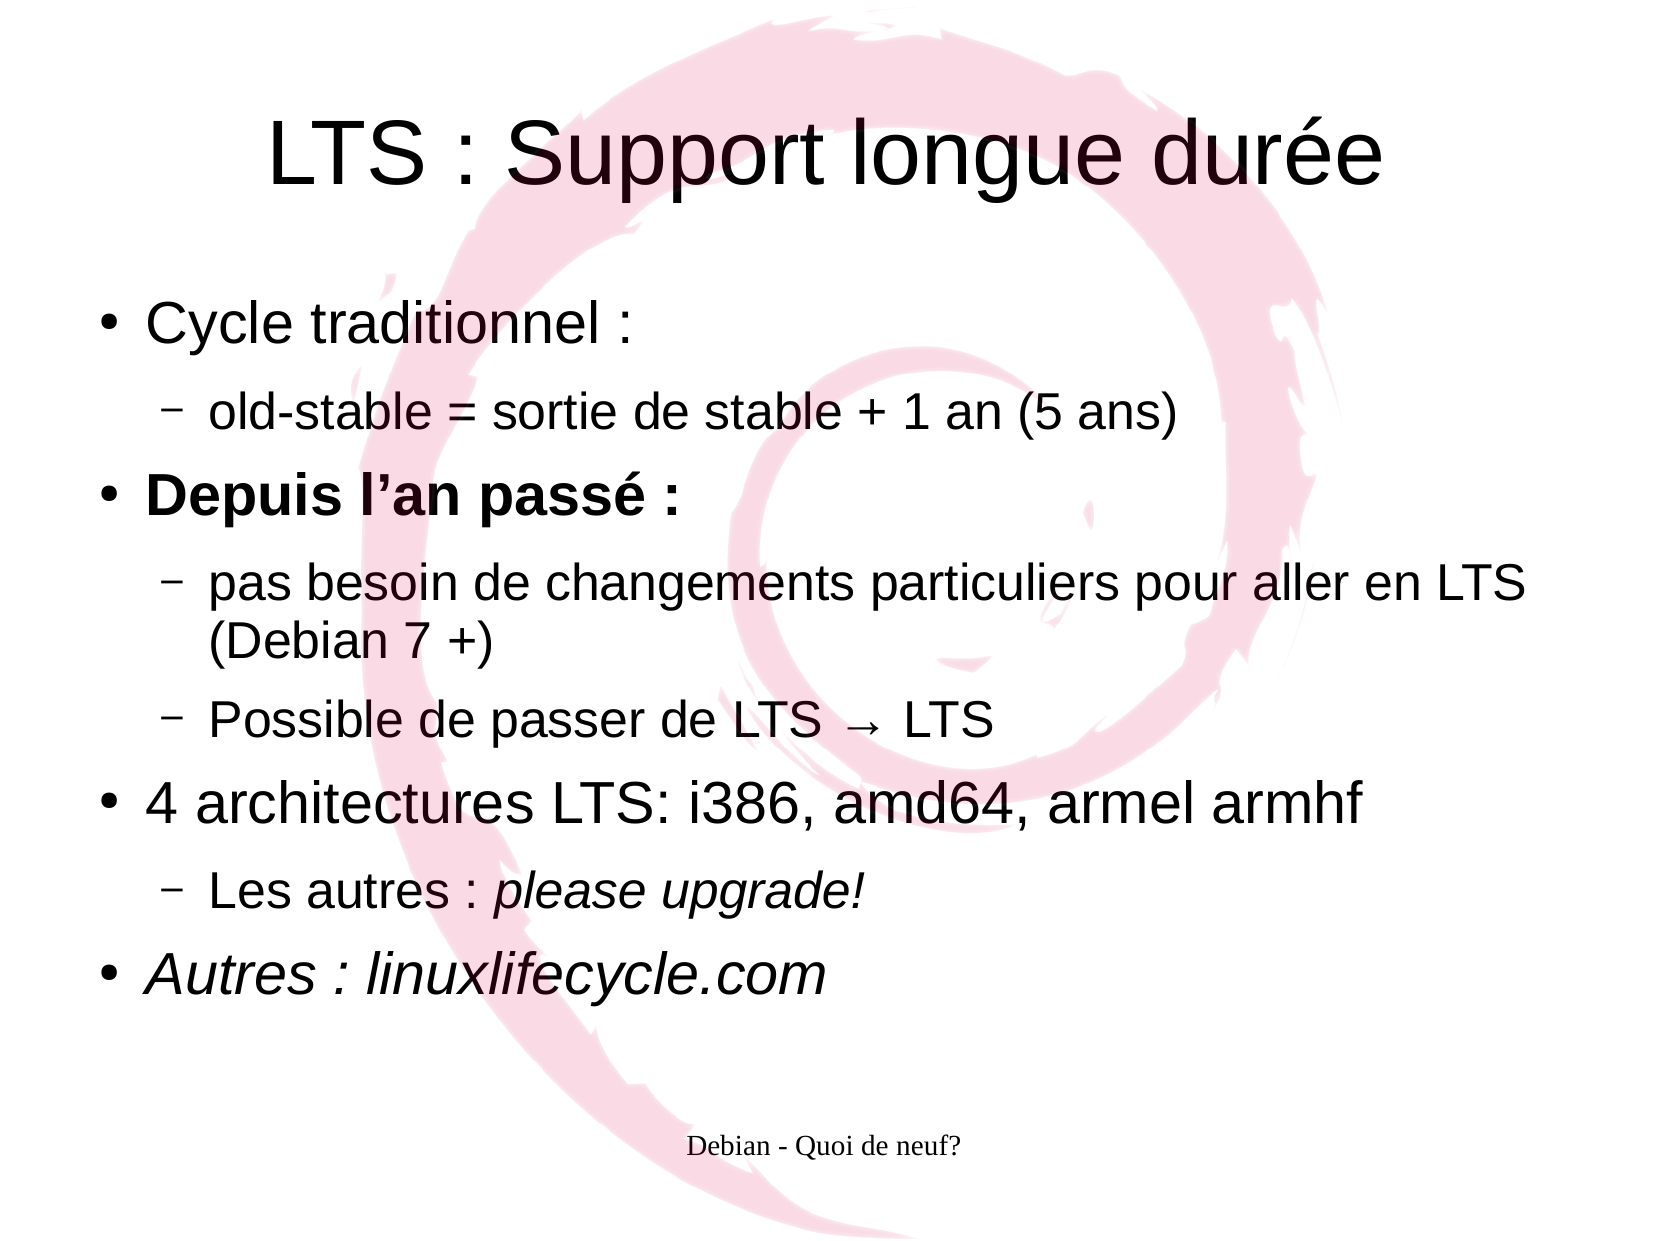

# LTS : Support longue durée
Cycle traditionnel :
old-stable = sortie de stable + 1 an (5 ans)
Depuis l’an passé :
pas besoin de changements particuliers pour aller en LTS (Debian 7 +)
Possible de passer de LTS → LTS
4 architectures LTS: i386, amd64, armel armhf
Les autres : please upgrade!
Autres : linuxlifecycle.com
Debian - Quoi de neuf?